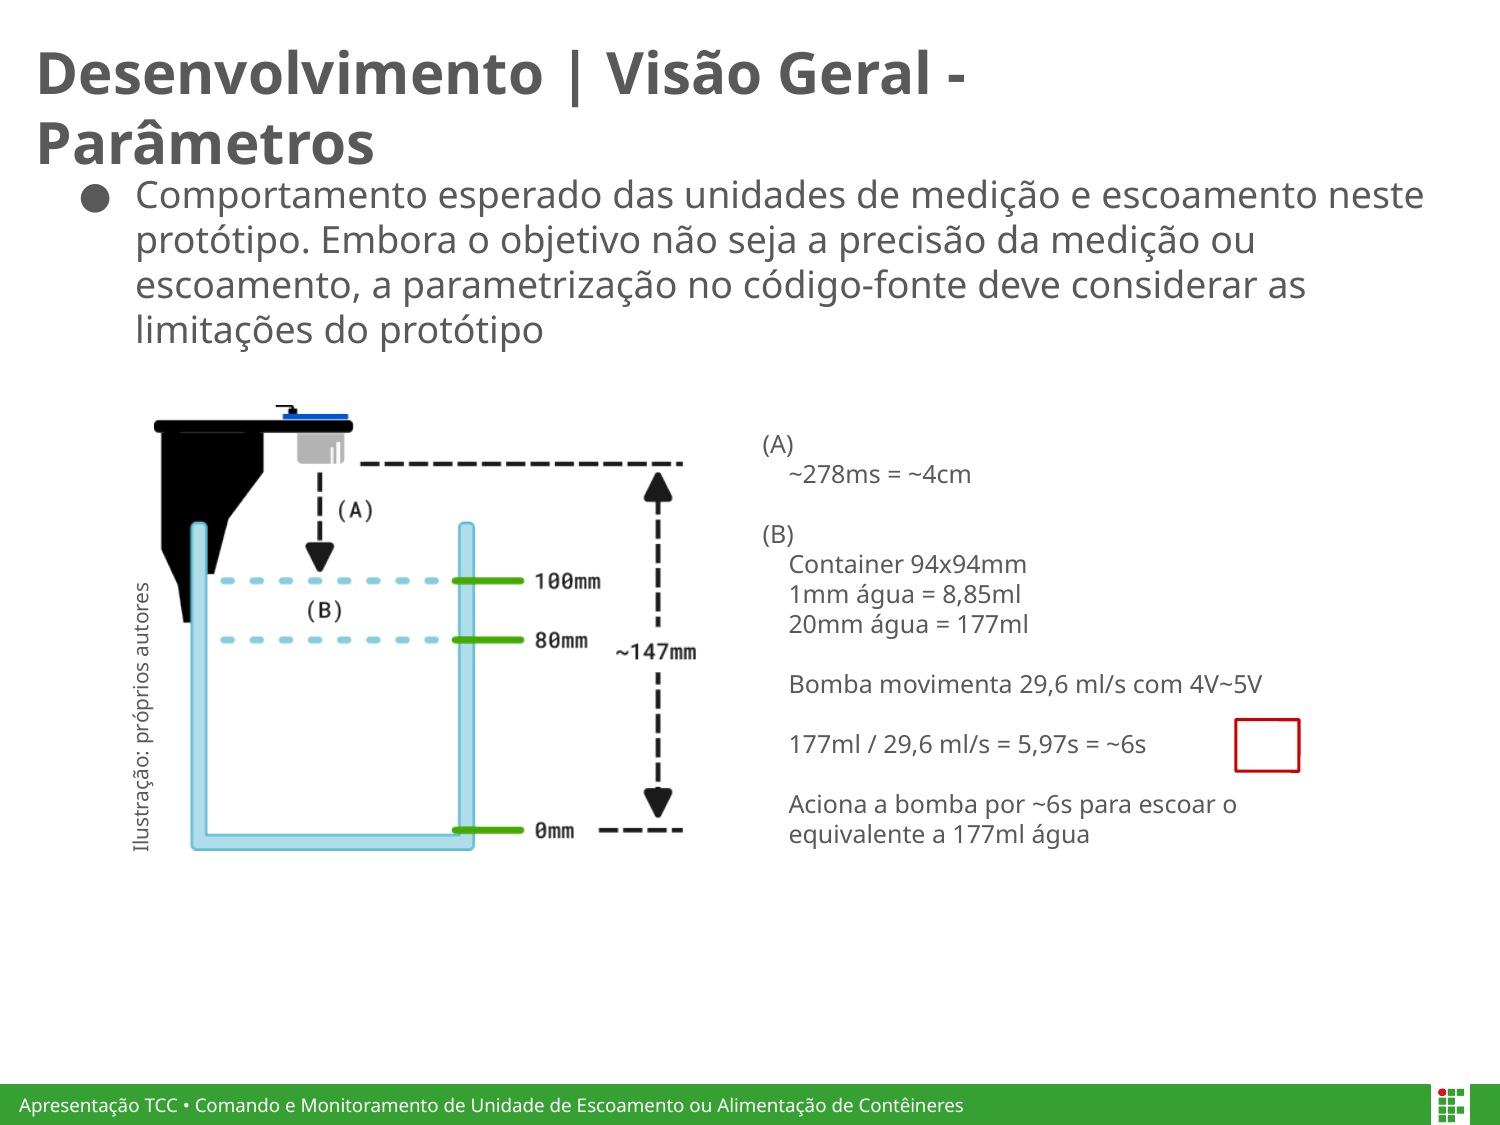

Desenvolvimento | Visão Geral - Parâmetros
Comportamento esperado das unidades de medição e escoamento neste protótipo. Embora o objetivo não seja a precisão da medição ou escoamento, a parametrização no código-fonte deve considerar as limitações do protótipo
(A)
 ~278ms = ~4cm
(B)
 Container 94x94mm
 1mm água = 8,85ml
 20mm água = 177ml
 Bomba movimenta 29,6 ml/s com 4V~5V
 177ml / 29,6 ml/s = 5,97s = ~6s
 Aciona a bomba por ~6s para escoar o
 equivalente a 177ml água
Ilustração: próprios autores
Apresentação TCC • Comando e Monitoramento de Unidade de Escoamento ou Alimentação de Contêineres